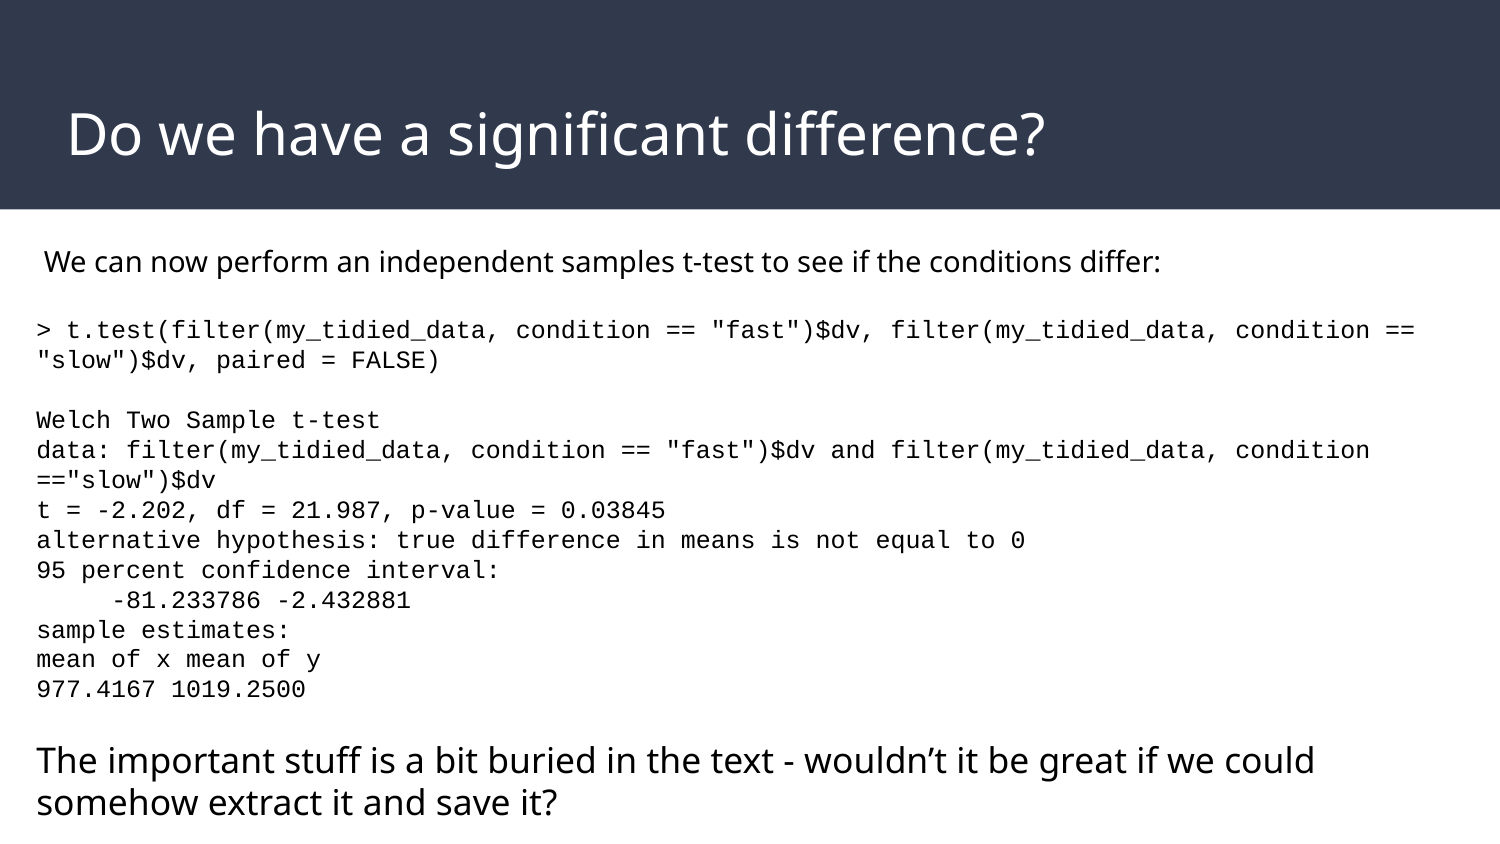

# Do we have a significant difference?
 We can now perform an independent samples t-test to see if the conditions differ:
> t.test(filter(my_tidied_data, condition == "fast")$dv, filter(my_tidied_data, condition == "slow")$dv, paired = FALSE)
Welch Two Sample t-test
data: filter(my_tidied_data, condition == "fast")$dv and filter(my_tidied_data, condition =="slow")$dv
t = -2.202, df = 21.987, p-value = 0.03845
alternative hypothesis: true difference in means is not equal to 0
95 percent confidence interval:
-81.233786 -2.432881
sample estimates:
mean of x mean of y
977.4167 1019.2500
The important stuff is a bit buried in the text - wouldn’t it be great if we could somehow extract it and save it?